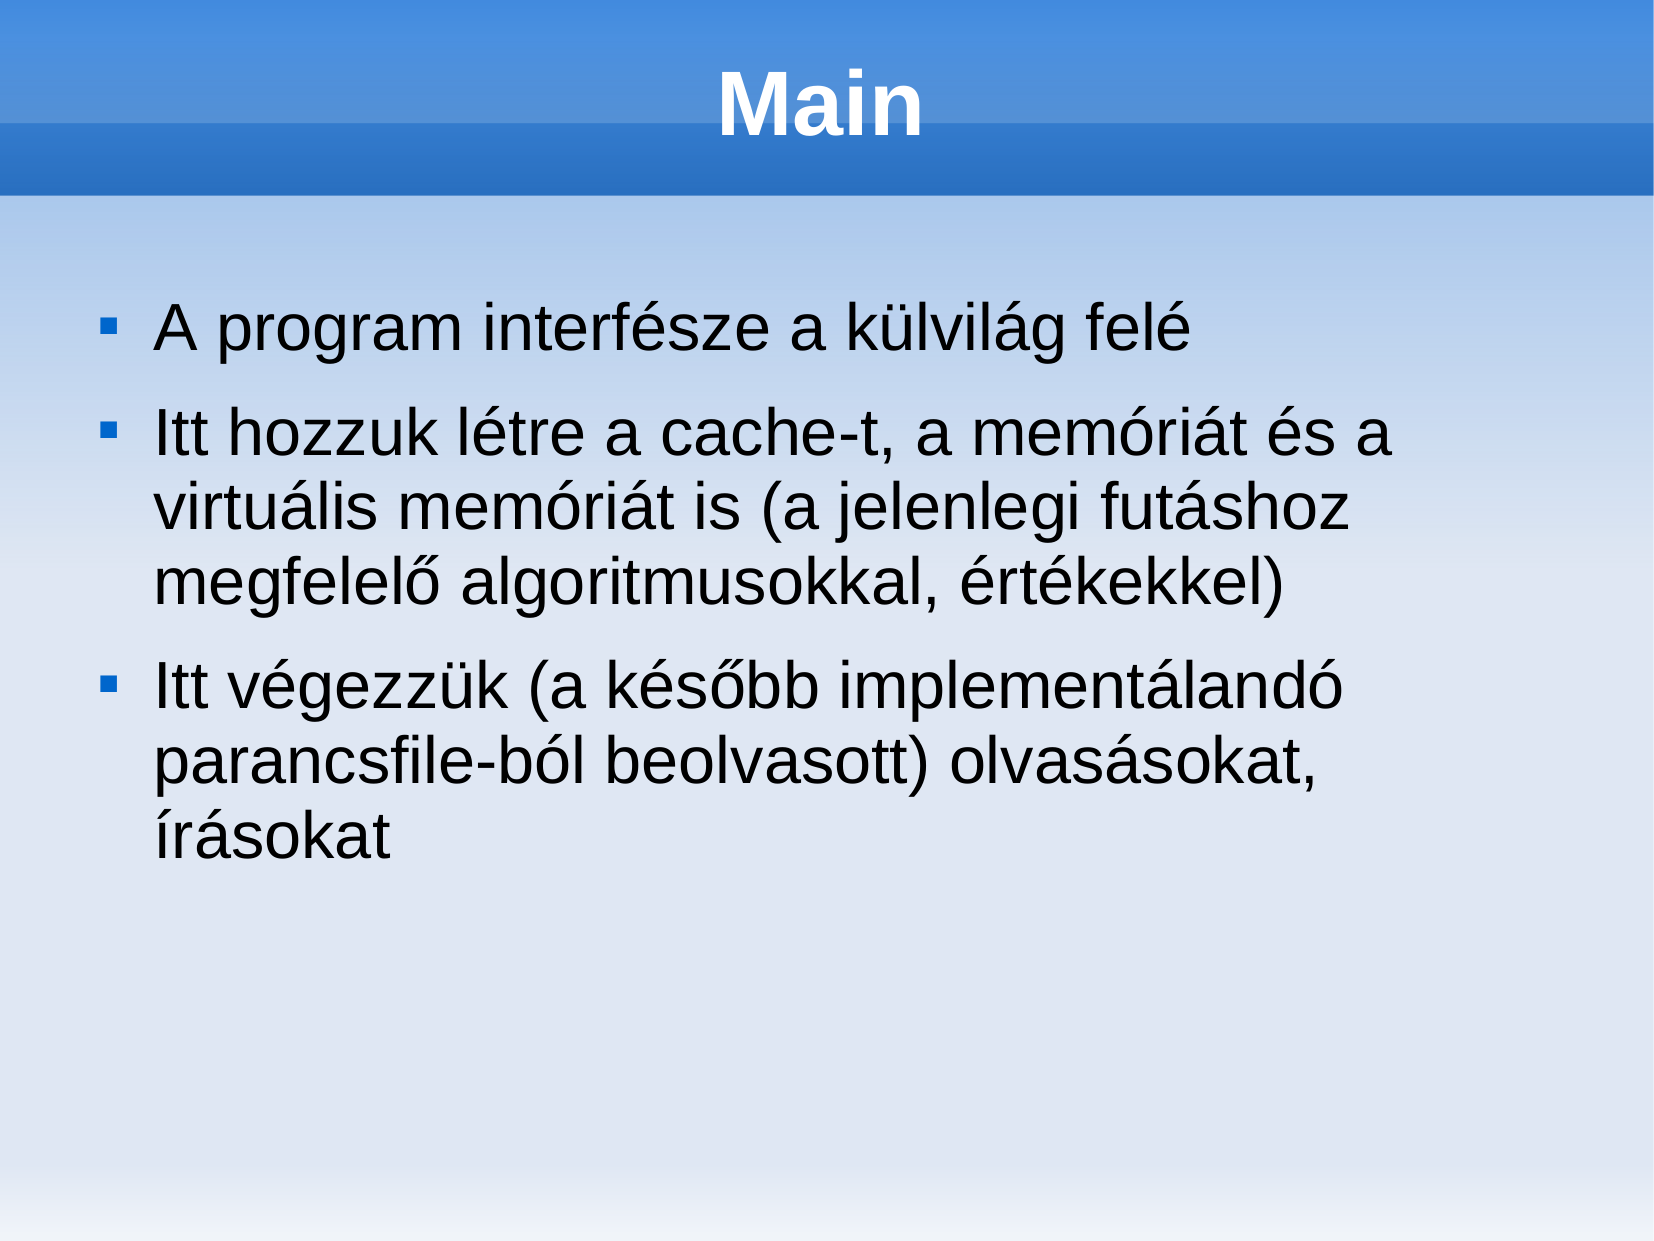

# Main
A program interfésze a külvilág felé
Itt hozzuk létre a cache-t, a memóriát és a virtuális memóriát is (a jelenlegi futáshoz megfelelő algoritmusokkal, értékekkel)
Itt végezzük (a később implementálandó parancsfile-ból beolvasott) olvasásokat, írásokat